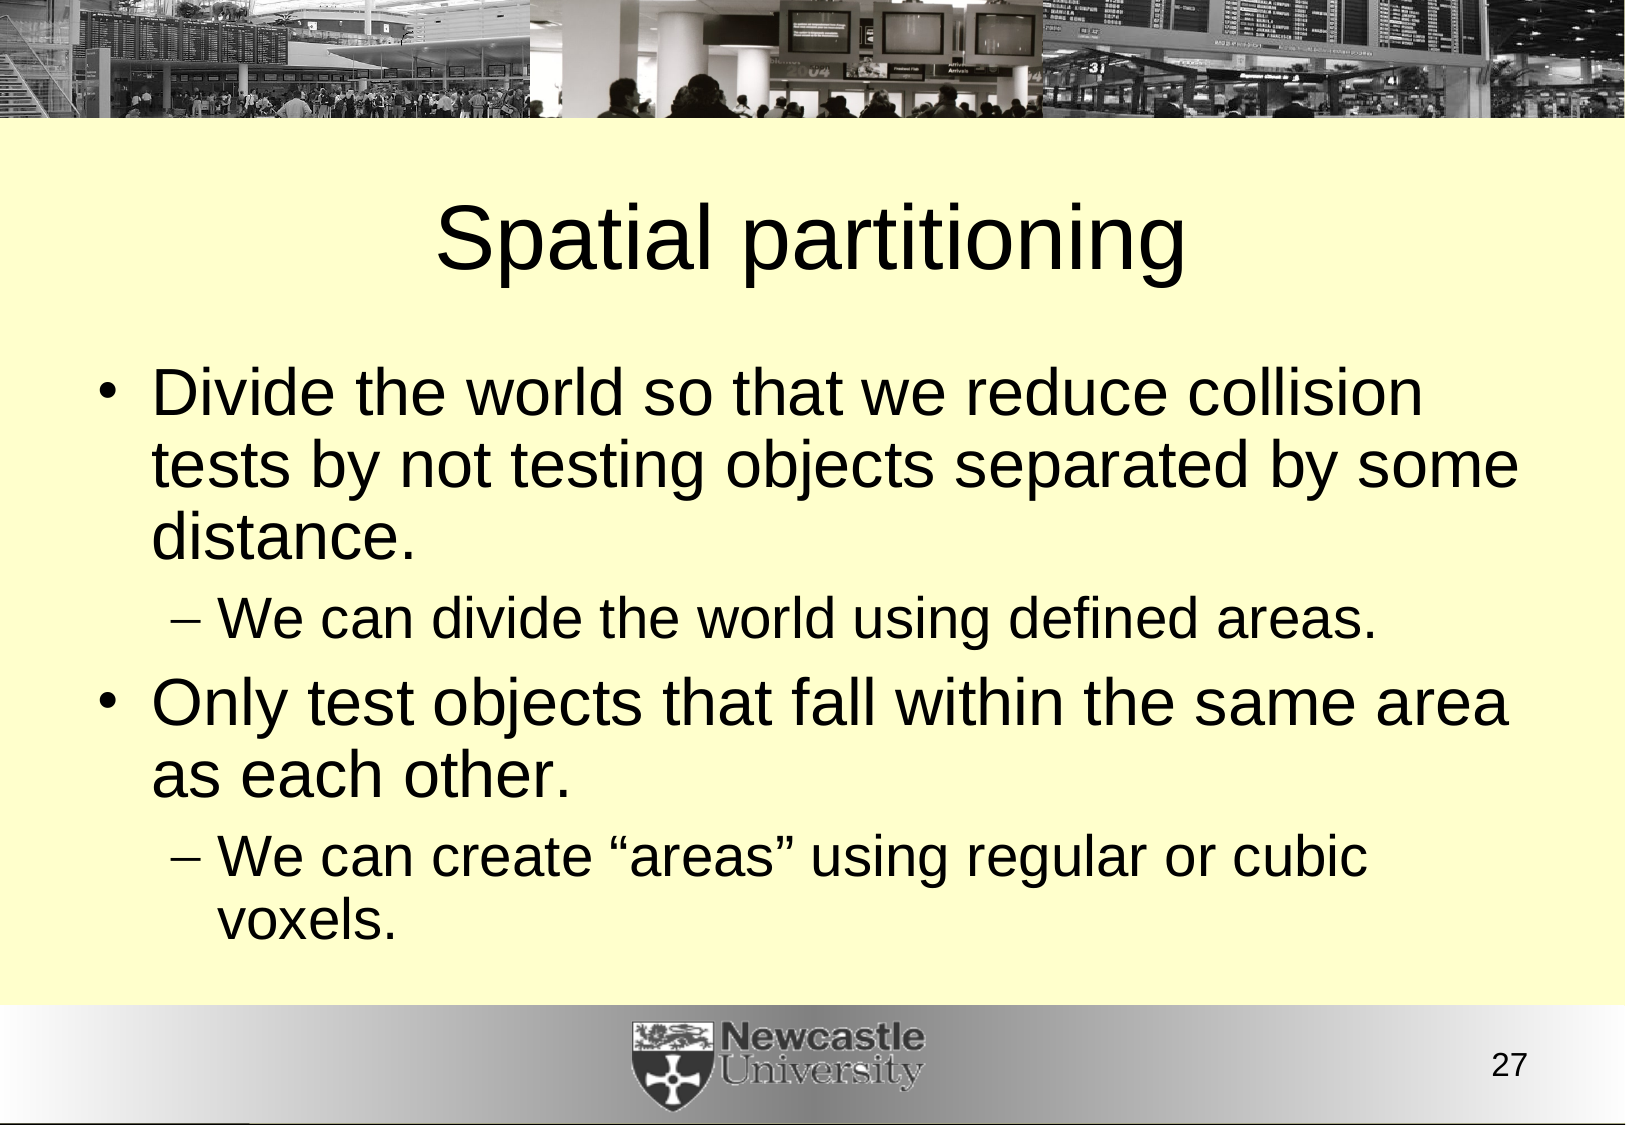

Spatial partitioning
Divide the world so that we reduce collision tests by not testing objects separated by some distance.
We can divide the world using defined areas.
Only test objects that fall within the same area as each other.
We can create “areas” using regular or cubic voxels.